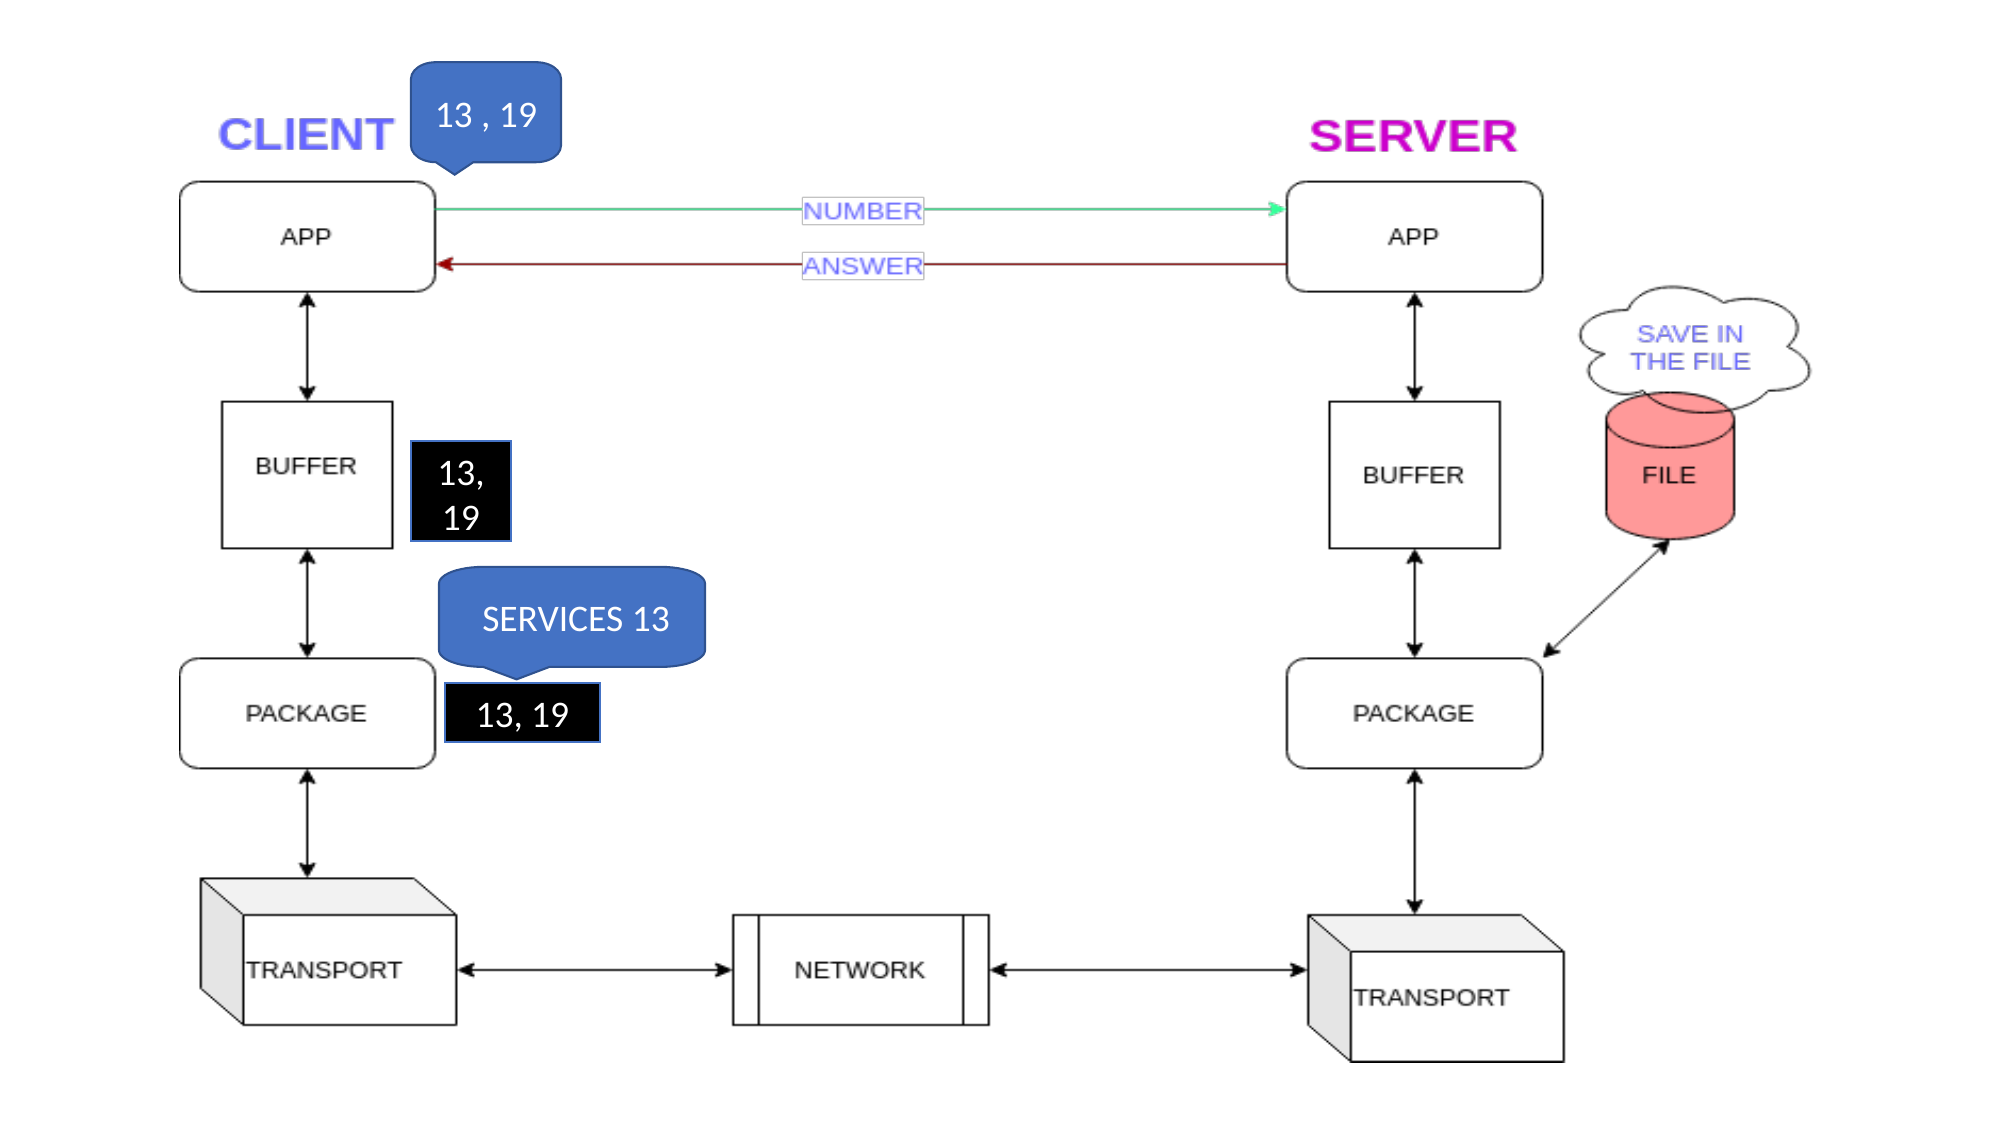

13 , 19
13, 19
 SERVICES 13
13, 19